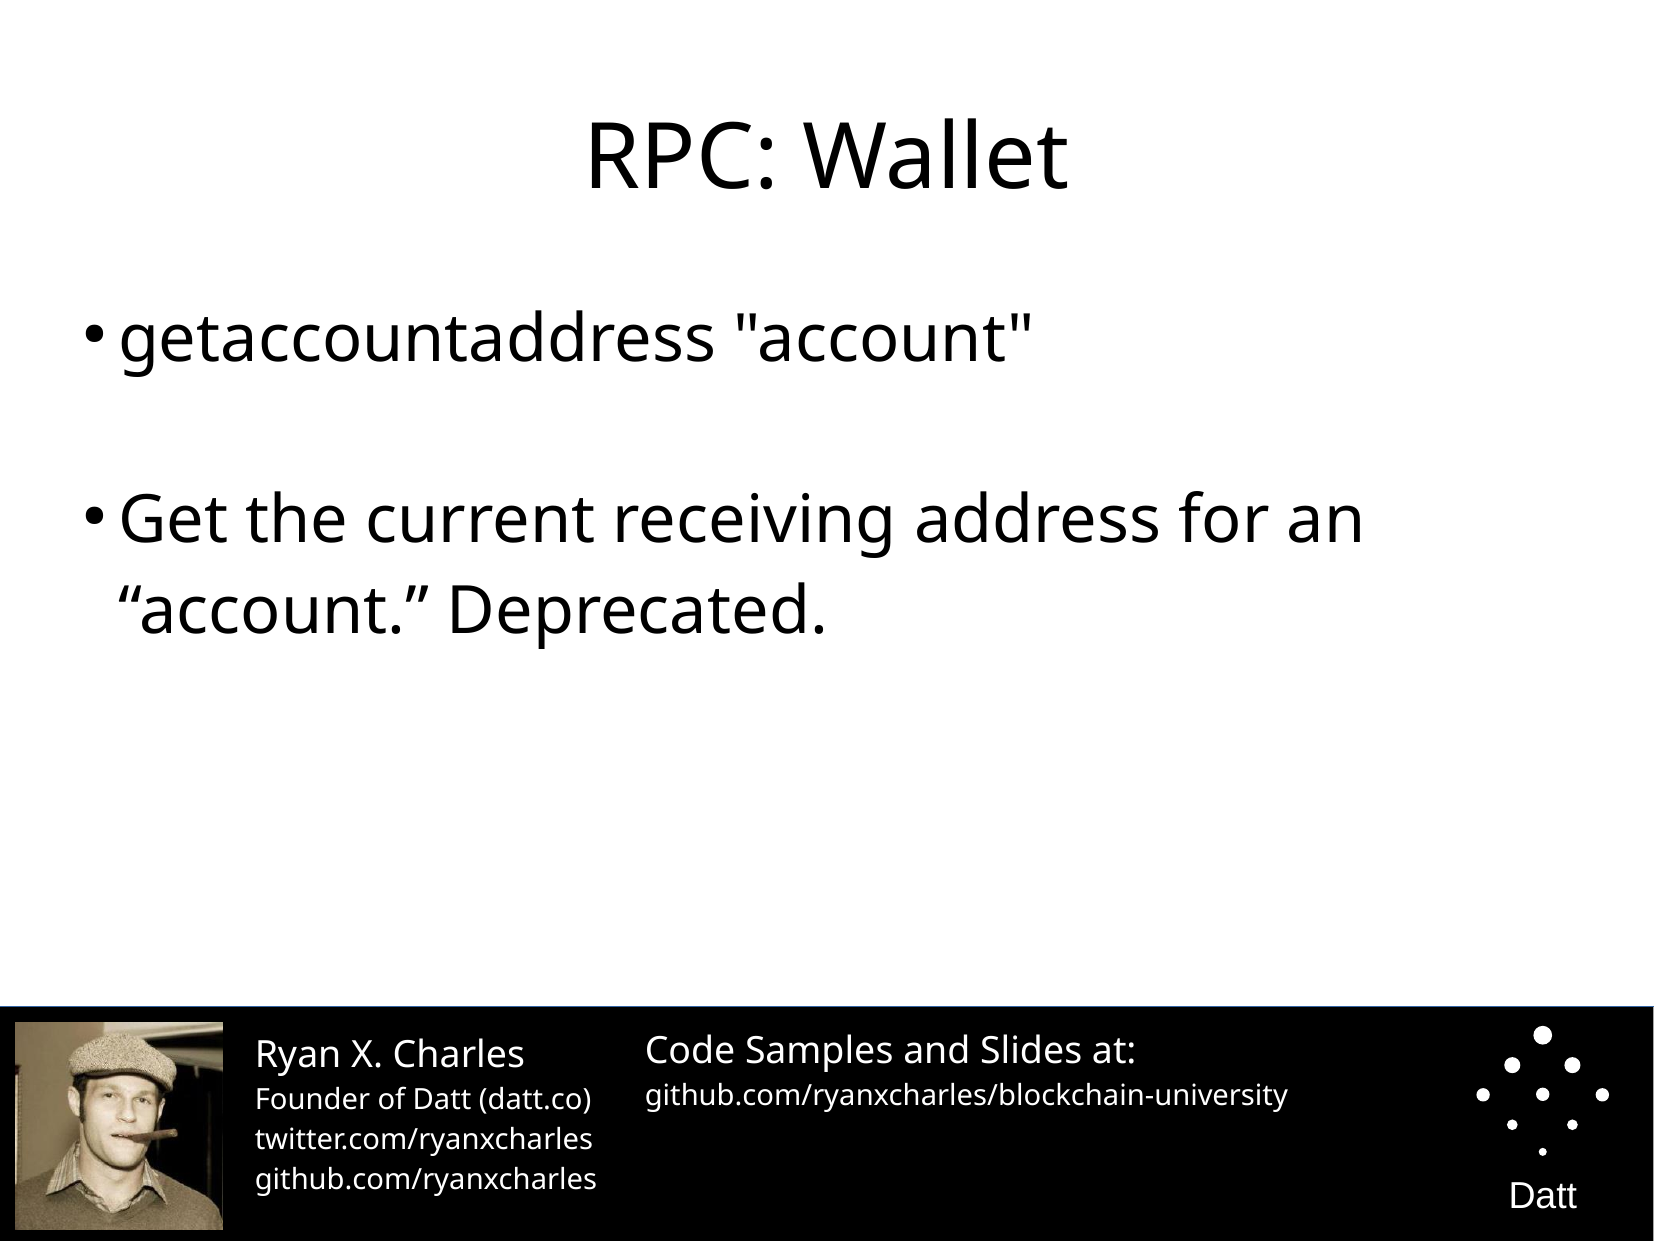

# RPC: Wallet
getaccountaddress "account"
Get the current receiving address for an “account.” Deprecated.
Code Samples and Slides at:
github.com/ryanxcharles/blockchain-university
Ryan X. Charles
Founder of Datt (datt.co)
twitter.com/ryanxcharles
github.com/ryanxcharles
Datt